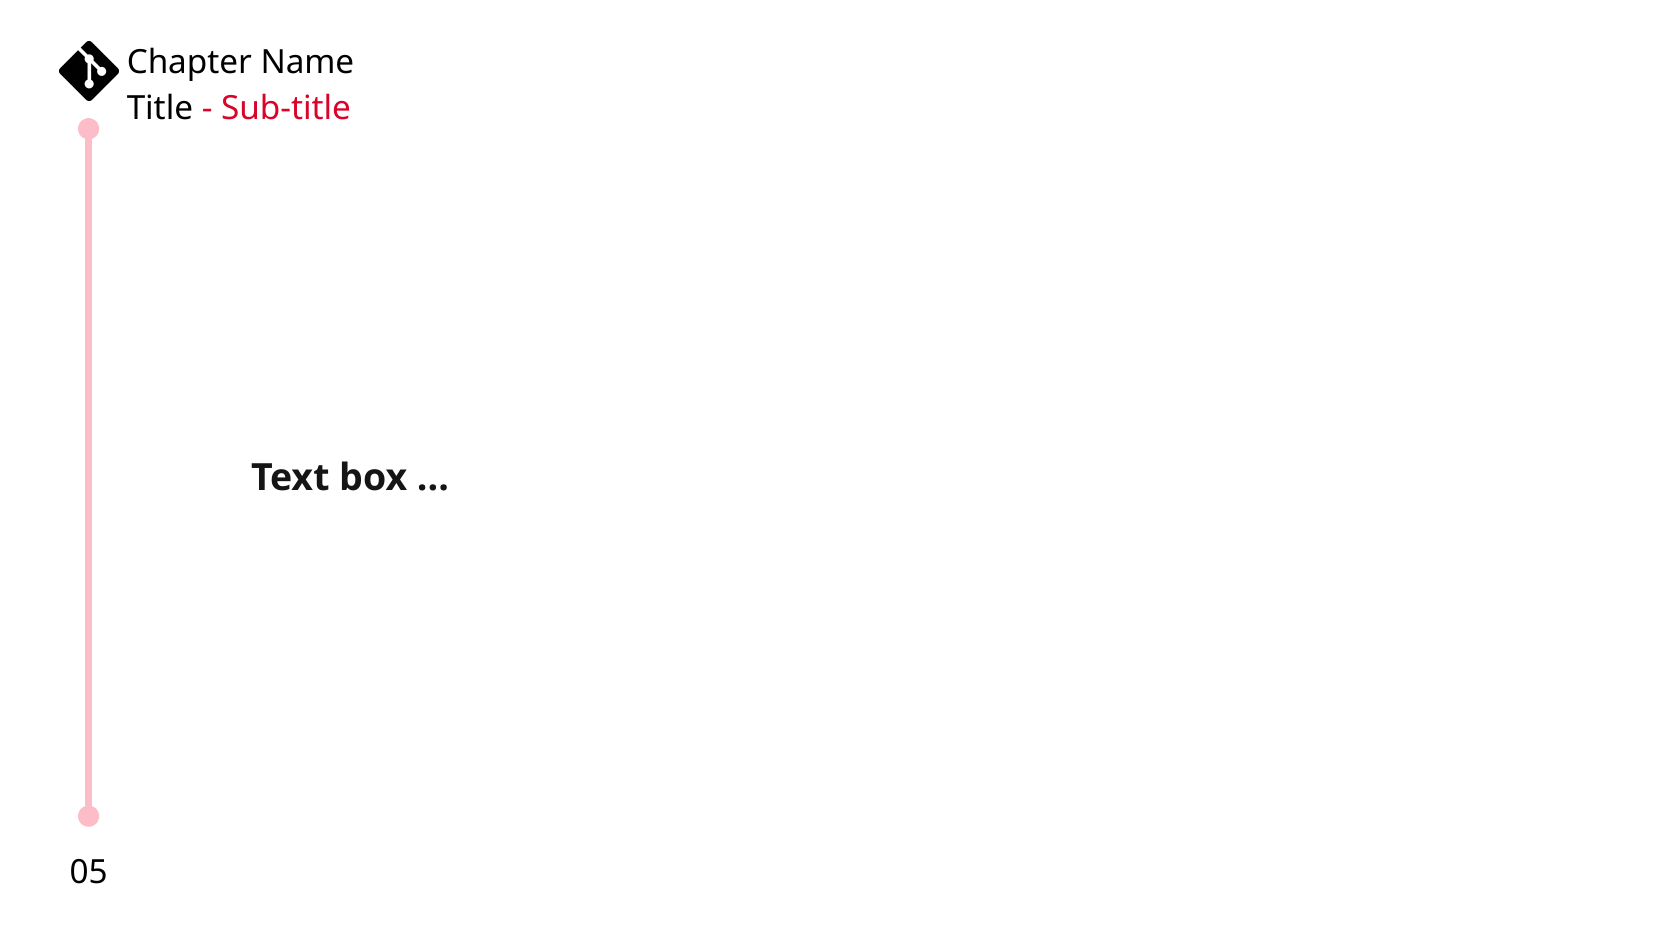

Chapter Name
Title - Sub-title
Text box ...
05